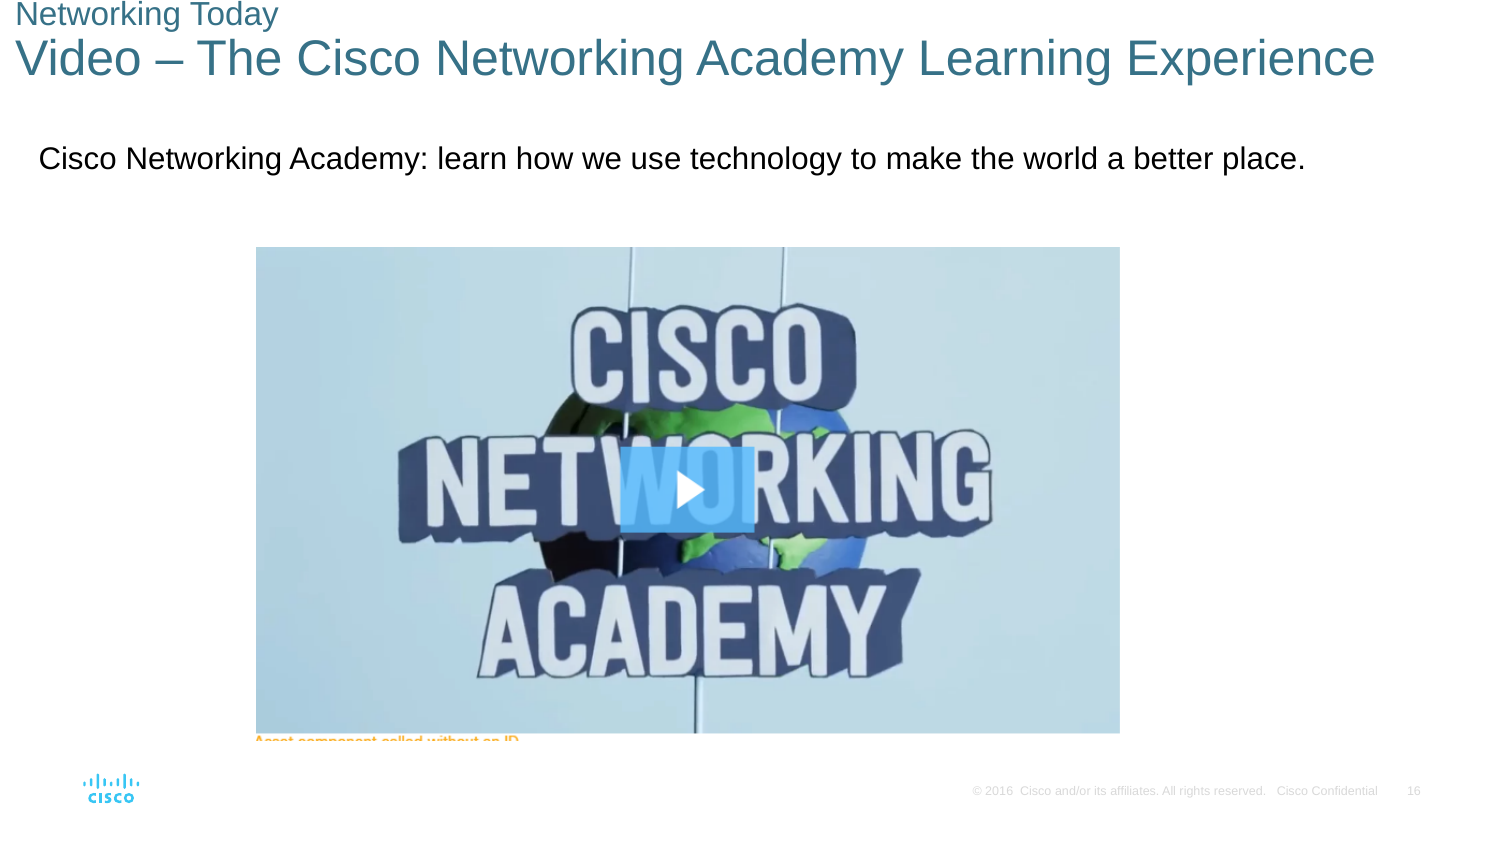

Networking Today
# Video – The Cisco Networking Academy Learning Experience
Cisco Networking Academy: learn how we use technology to make the world a better place.